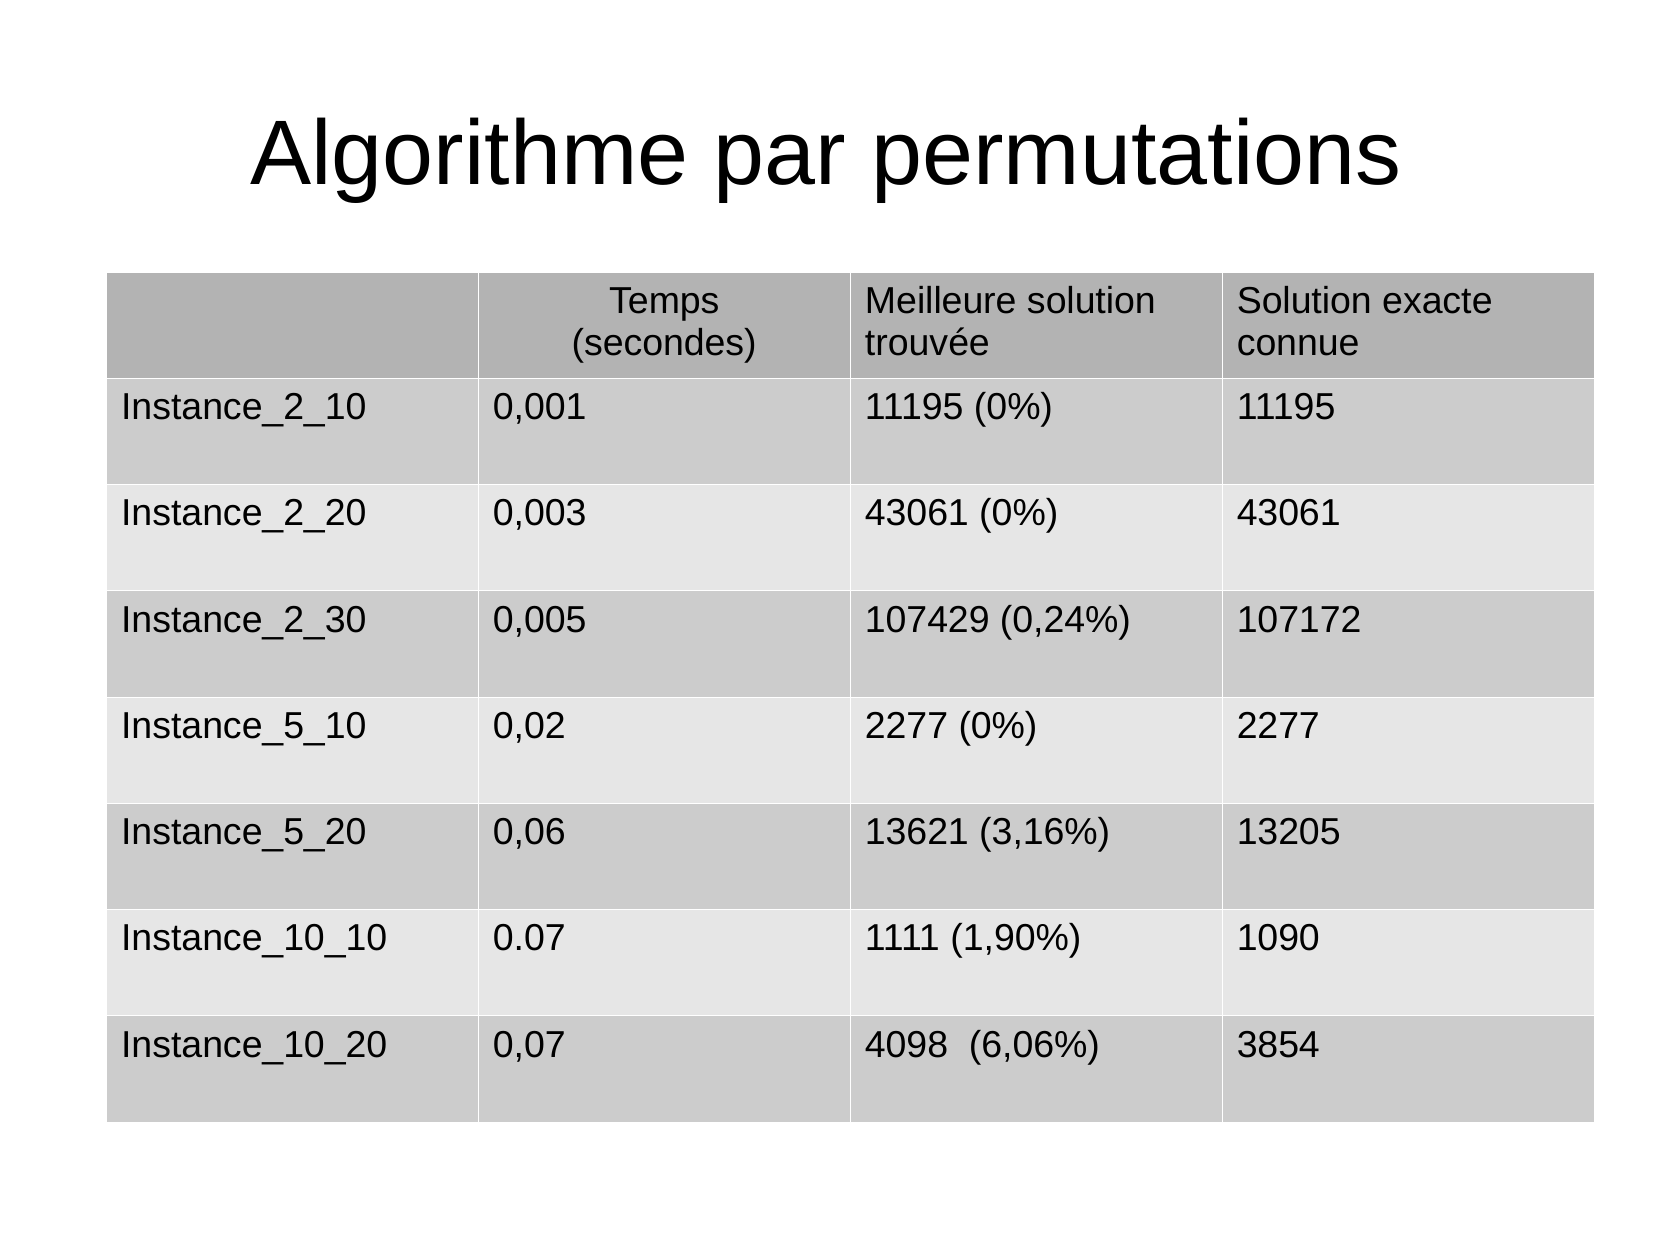

# Algorithme par permutations
| | Temps (secondes) | Meilleure solution trouvée | Solution exacte connue |
| --- | --- | --- | --- |
| Instance\_2\_10 | 0,001 | 11195 (0%) | 11195 |
| Instance\_2\_20 | 0,003 | 43061 (0%) | 43061 |
| Instance\_2\_30 | 0,005 | 107429 (0,24%) | 107172 |
| Instance\_5\_10 | 0,02 | 2277 (0%) | 2277 |
| Instance\_5\_20 | 0,06 | 13621 (3,16%) | 13205 |
| Instance\_10\_10 | 0.07 | 1111 (1,90%) | 1090 |
| Instance\_10\_20 | 0,07 | 4098 (6,06%) | 3854 |